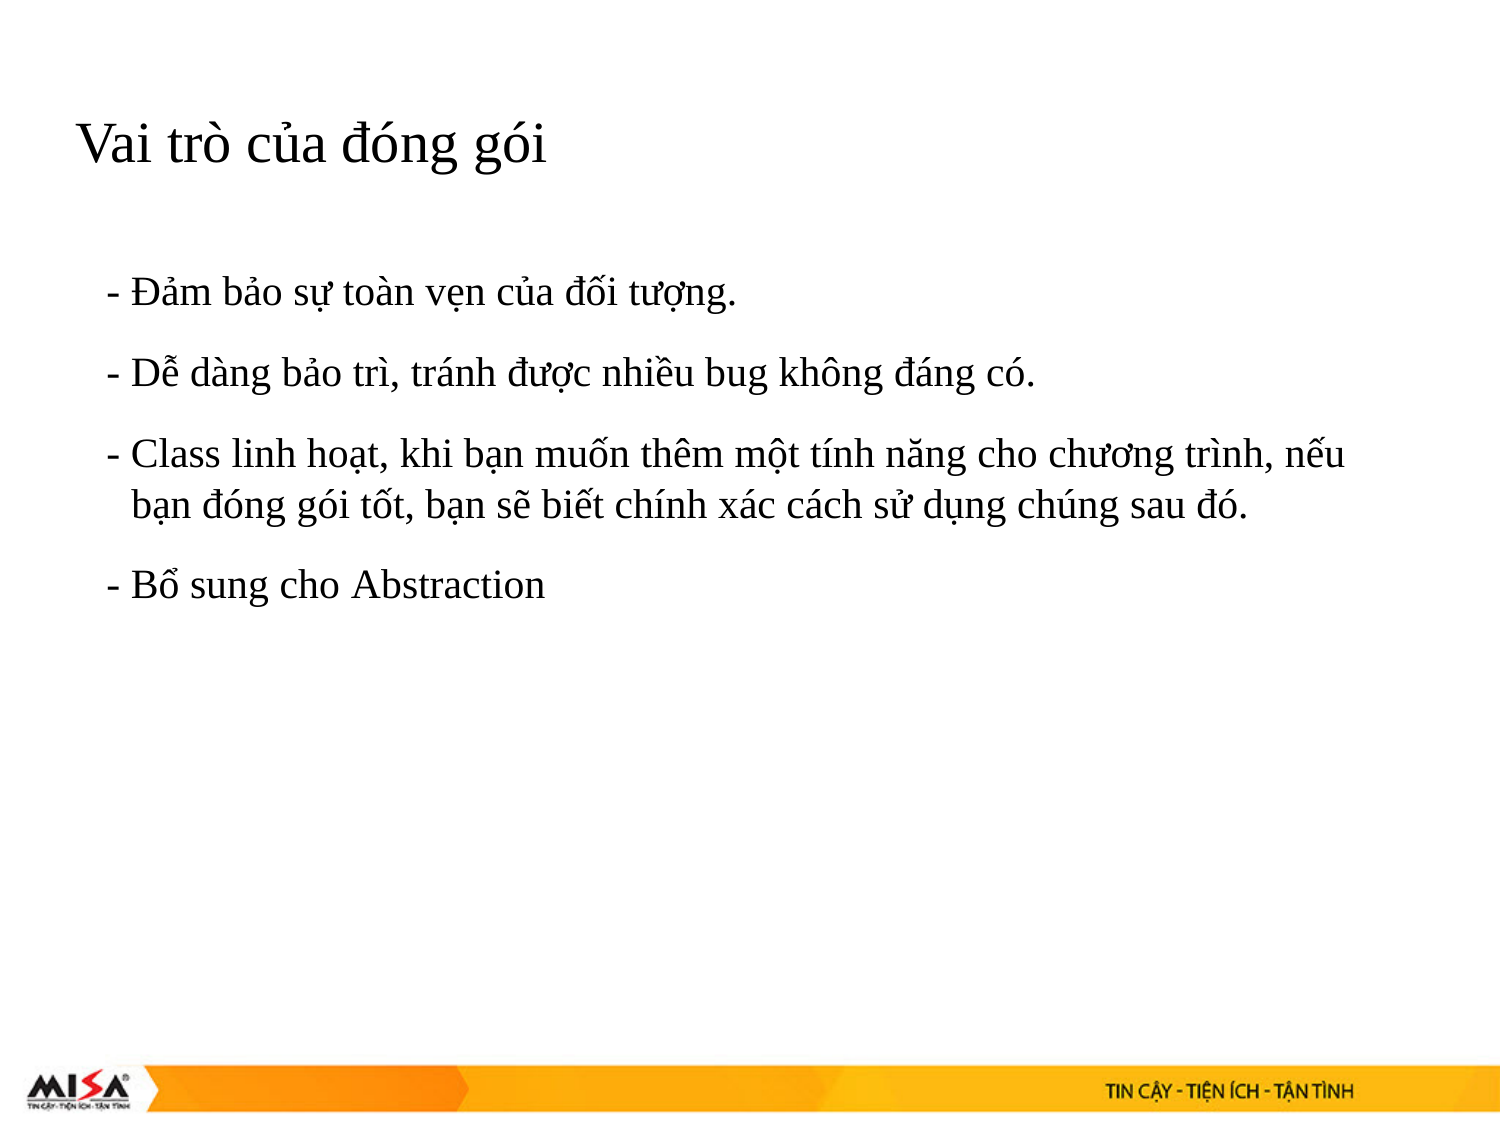

# Vai trò của đóng gói
 - Đảm bảo sự toàn vẹn của đối tượng.
 - Dễ dàng bảo trì, tránh được nhiều bug không đáng có.
 - Class linh hoạt, khi bạn muốn thêm một tính năng cho chương trình, nếu bạn đóng gói tốt, bạn sẽ biết chính xác cách sử dụng chúng sau đó.
 - Bổ sung cho Abstraction